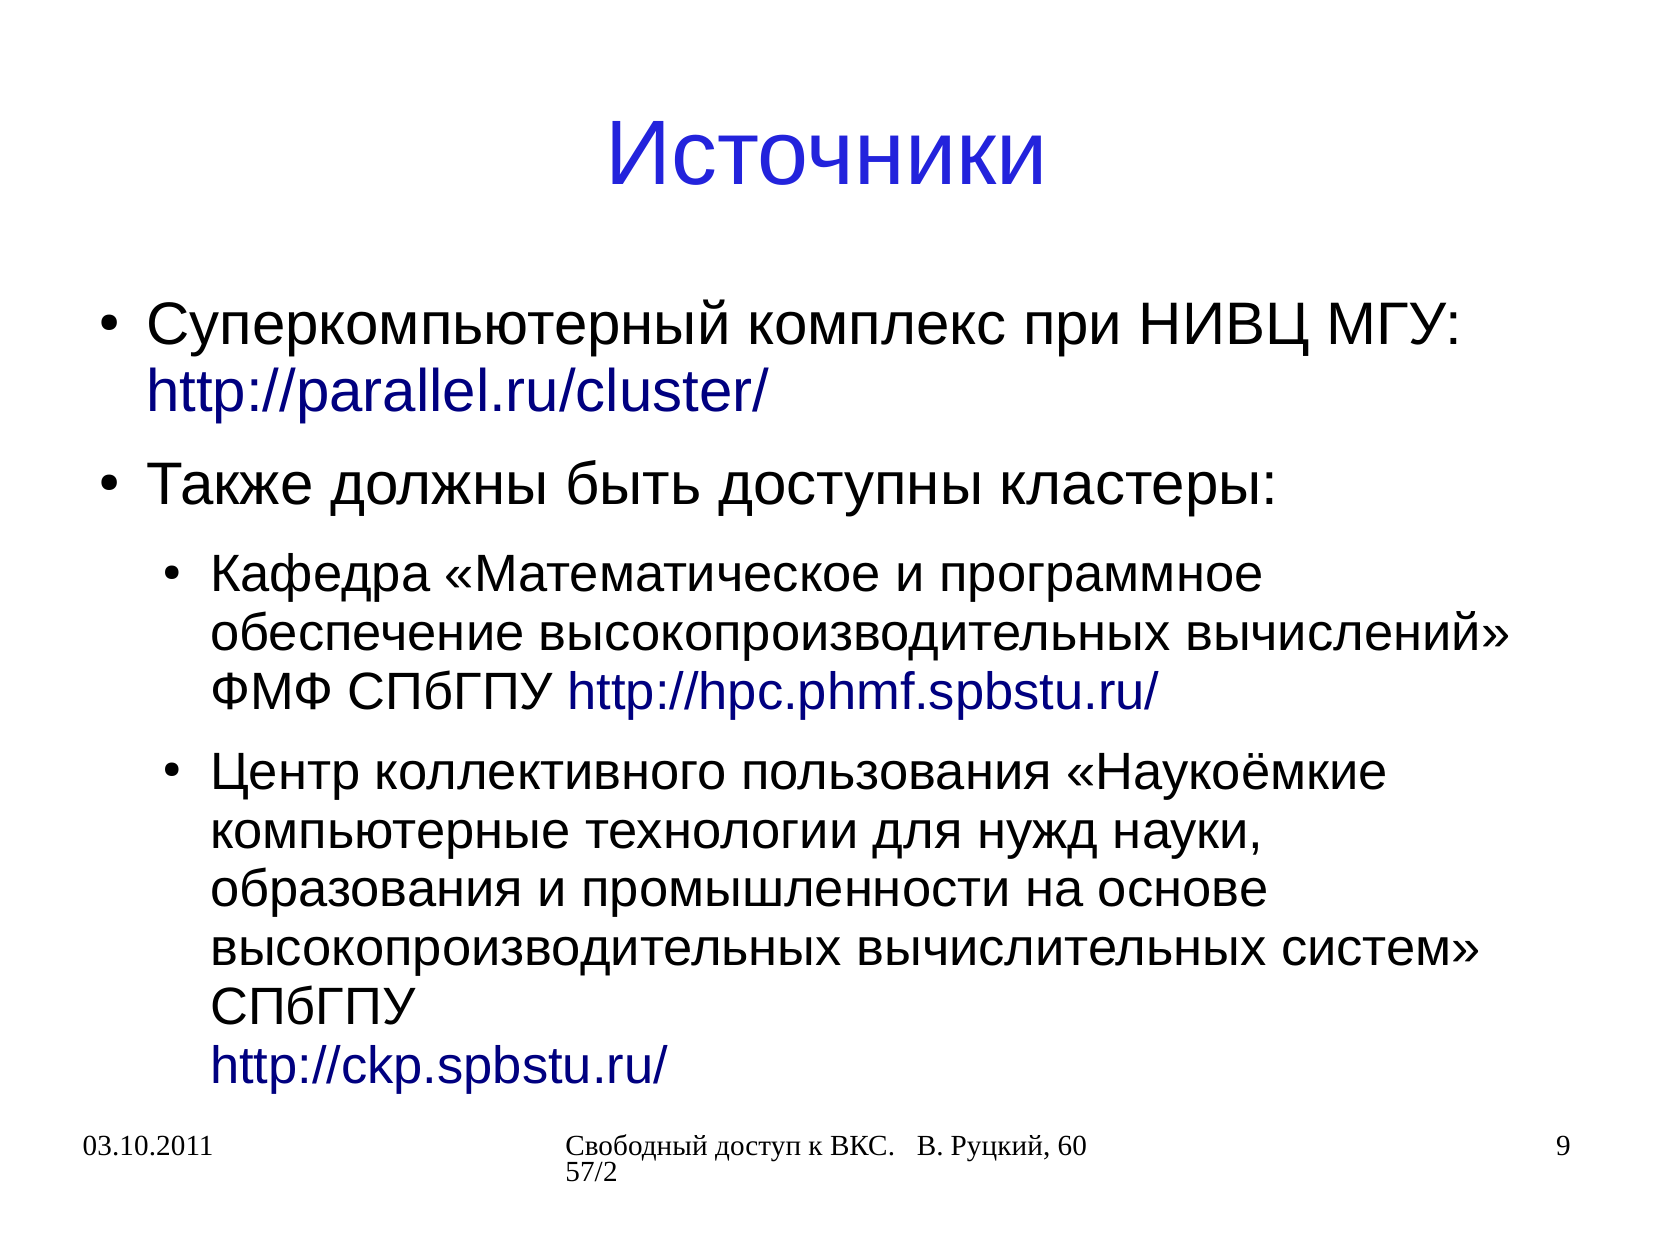

# Источники
Суперкомпьютерный комплекс при НИВЦ МГУ:
http://parallel.ru/cluster/
Также должны быть доступны кластеры:
Кафедра «Математическое и программное обеспечение высокопроизводительных вычислений» ФМФ СПбГПУ http://hpc.phmf.spbstu.ru/
Центр коллективного пользования «Наукоёмкие компьютерные технологии для нужд науки, образования и промышленности на основе высокопроизводительных вычислительных систем» СПбГПУ
http://ckp.spbstu.ru/
03.10.2011
Свободный доступ к ВКС. В. Руцкий, 6057/2
9